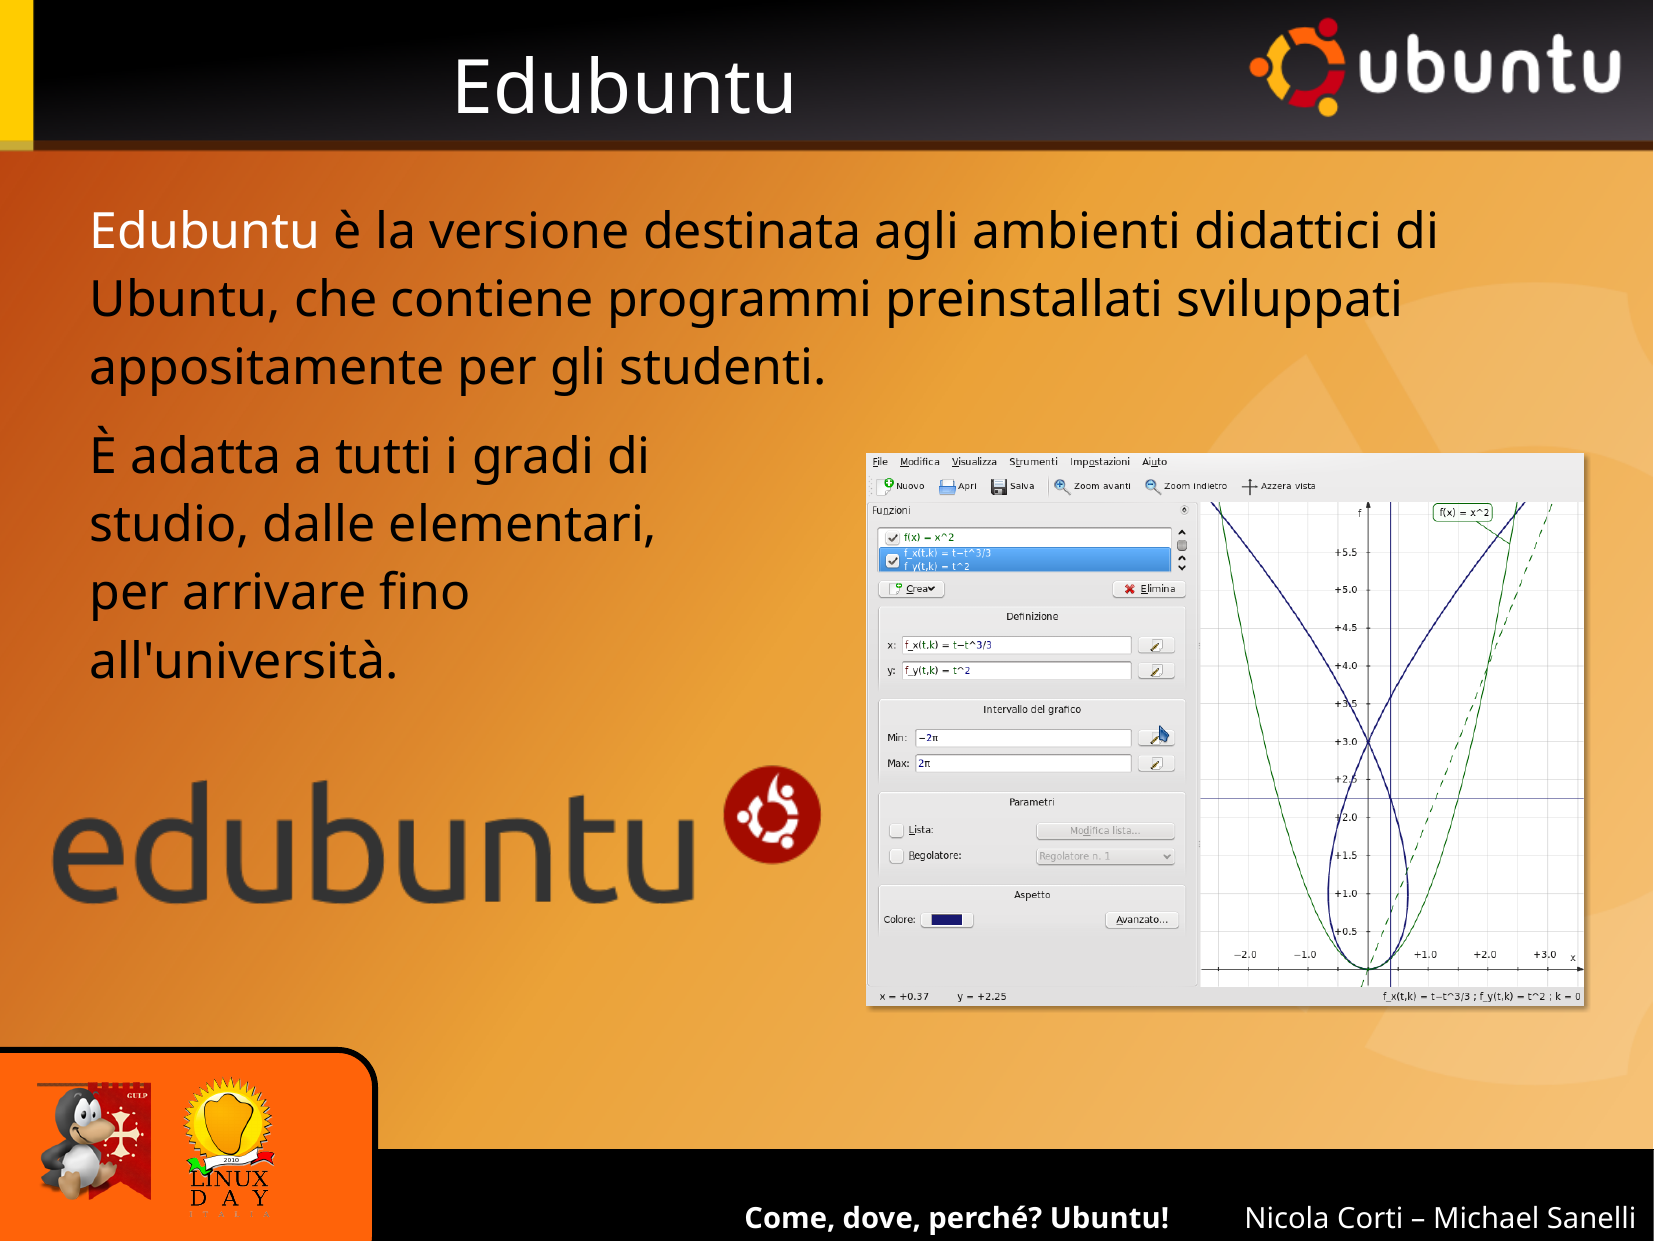

# Edubuntu
Edubuntu è la versione destinata agli ambienti didattici di Ubuntu, che contiene programmi preinstallati sviluppati appositamente per gli studenti.
È adatta a tutti i gradi di studio, dalle elementari, per arrivare fino all'università.